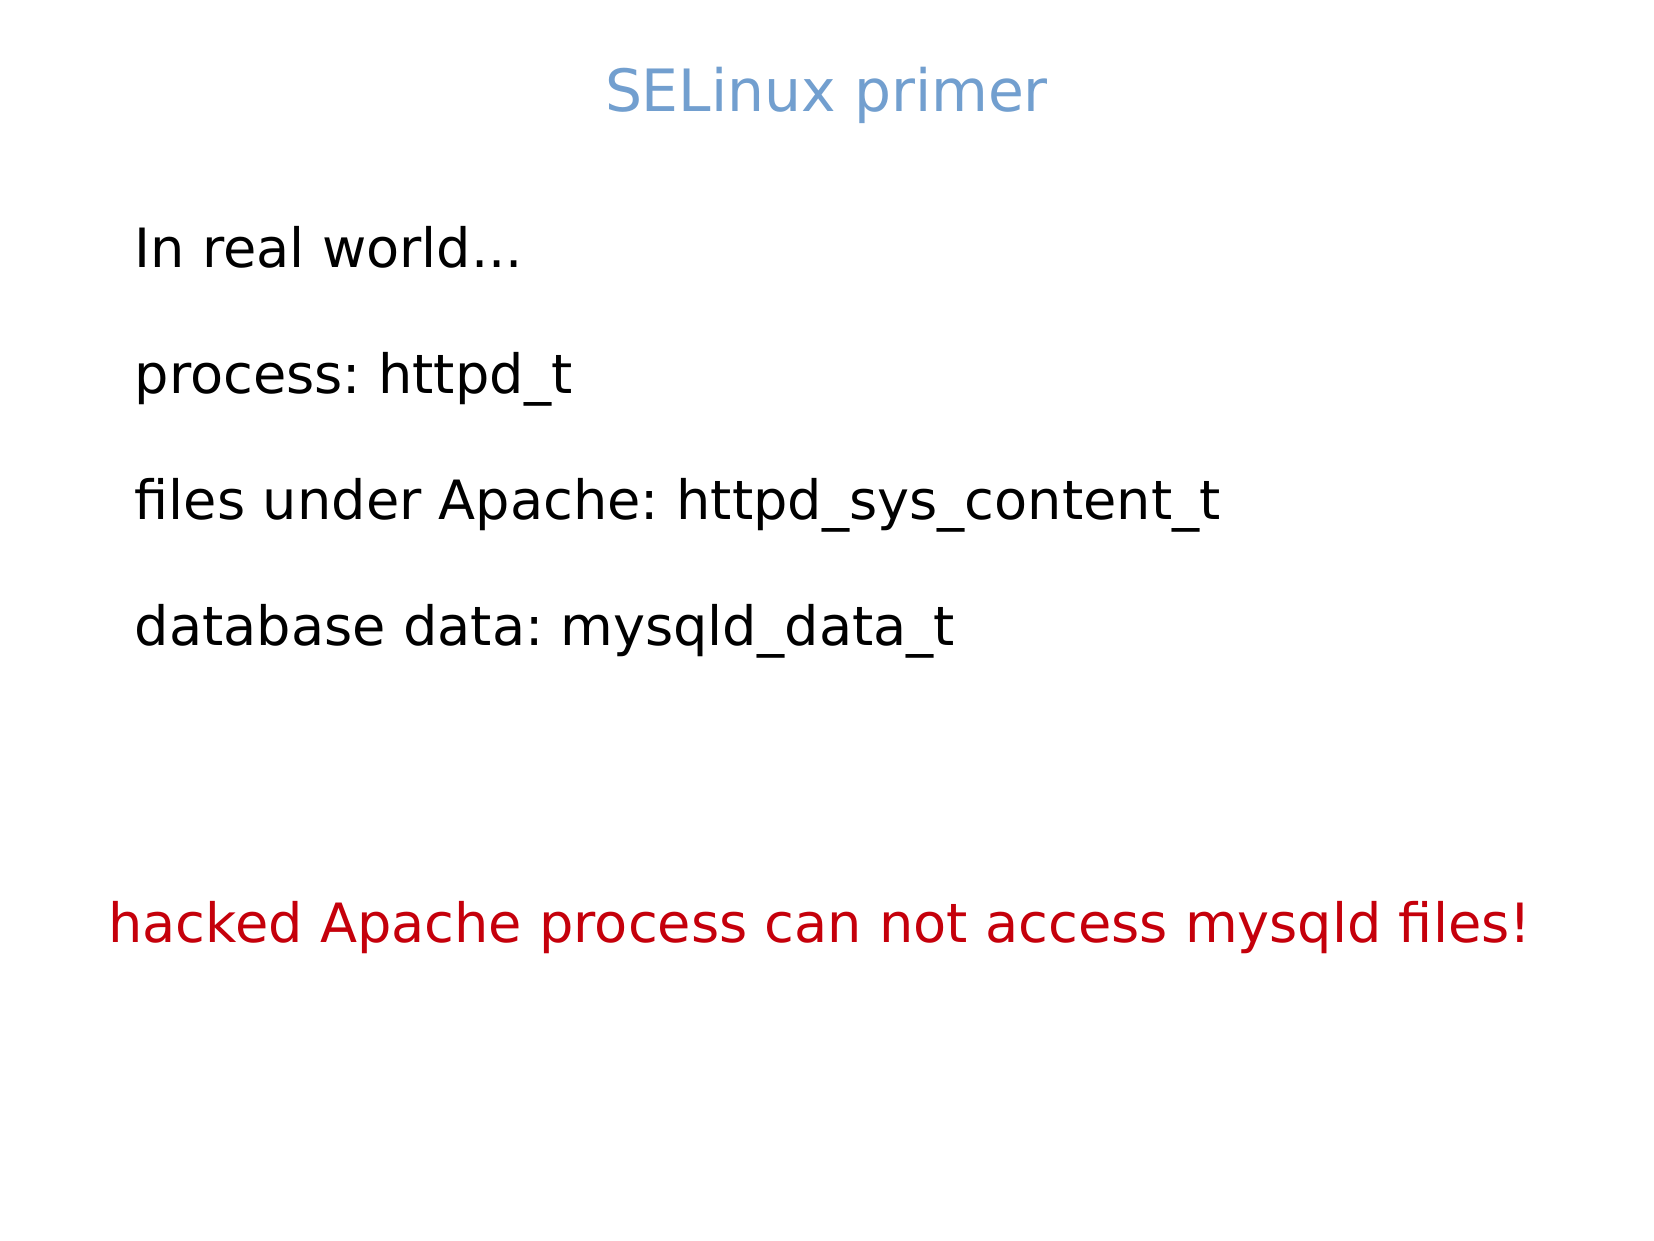

SELinux primer
In real world...
process: httpd_t
files under Apache: httpd_sys_content_t
database data: mysqld_data_t
hacked Apache process can not access mysqld files!